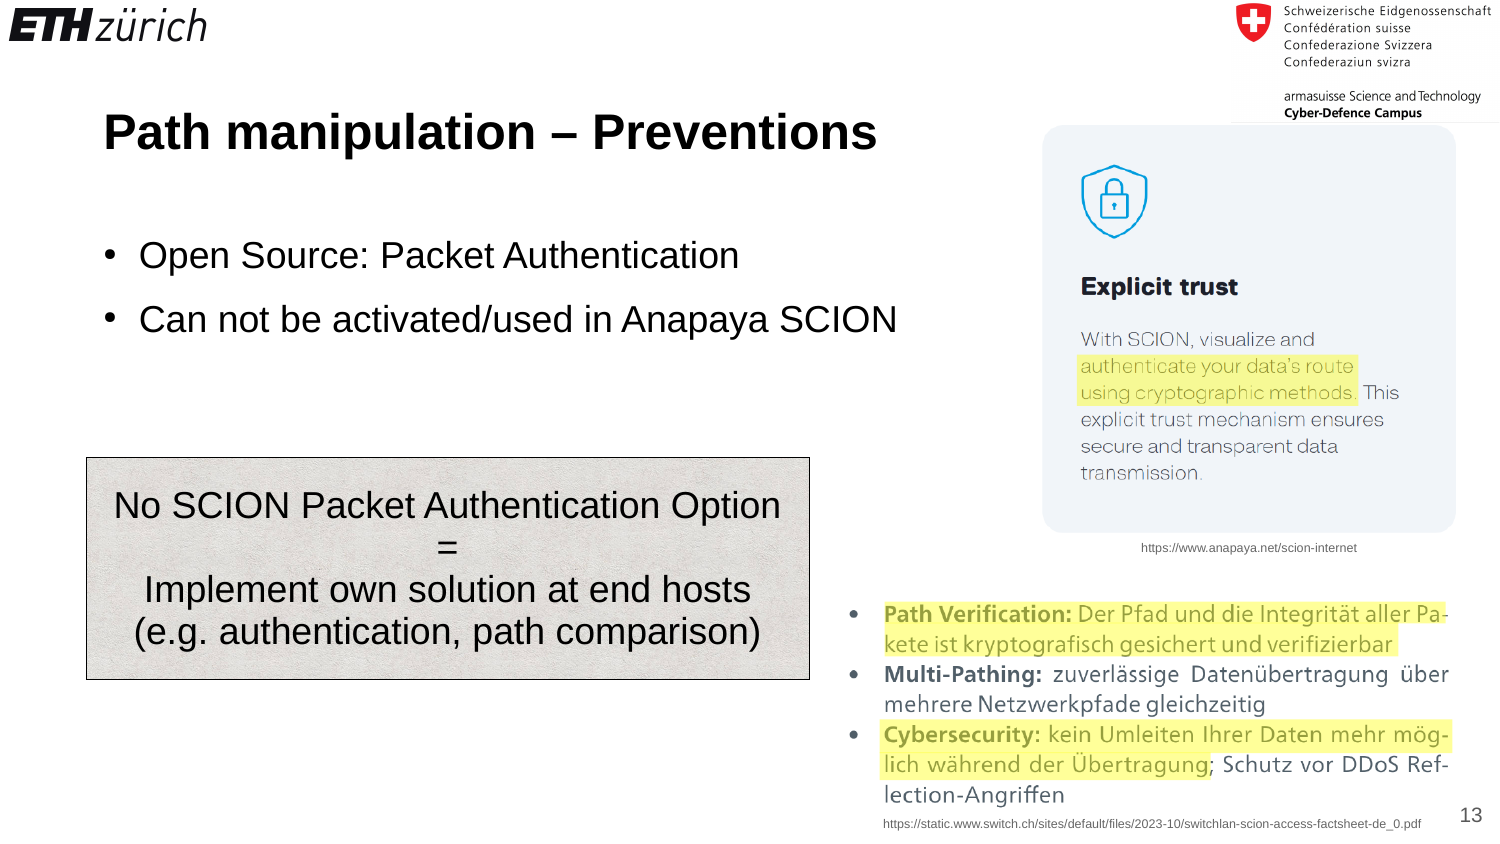

Path manipulation – Preventions
Open Source: Packet Authentication
Can not be activated/used in Anapaya SCION
No SCION Packet Authentication Option
=
Implement own solution at end hosts
(e.g. authentication, path comparison)
https://www.anapaya.net/scion-internet
13
https://static.www.switch.ch/sites/default/files/2023-10/switchlan-scion-access-factsheet-de_0.pdf